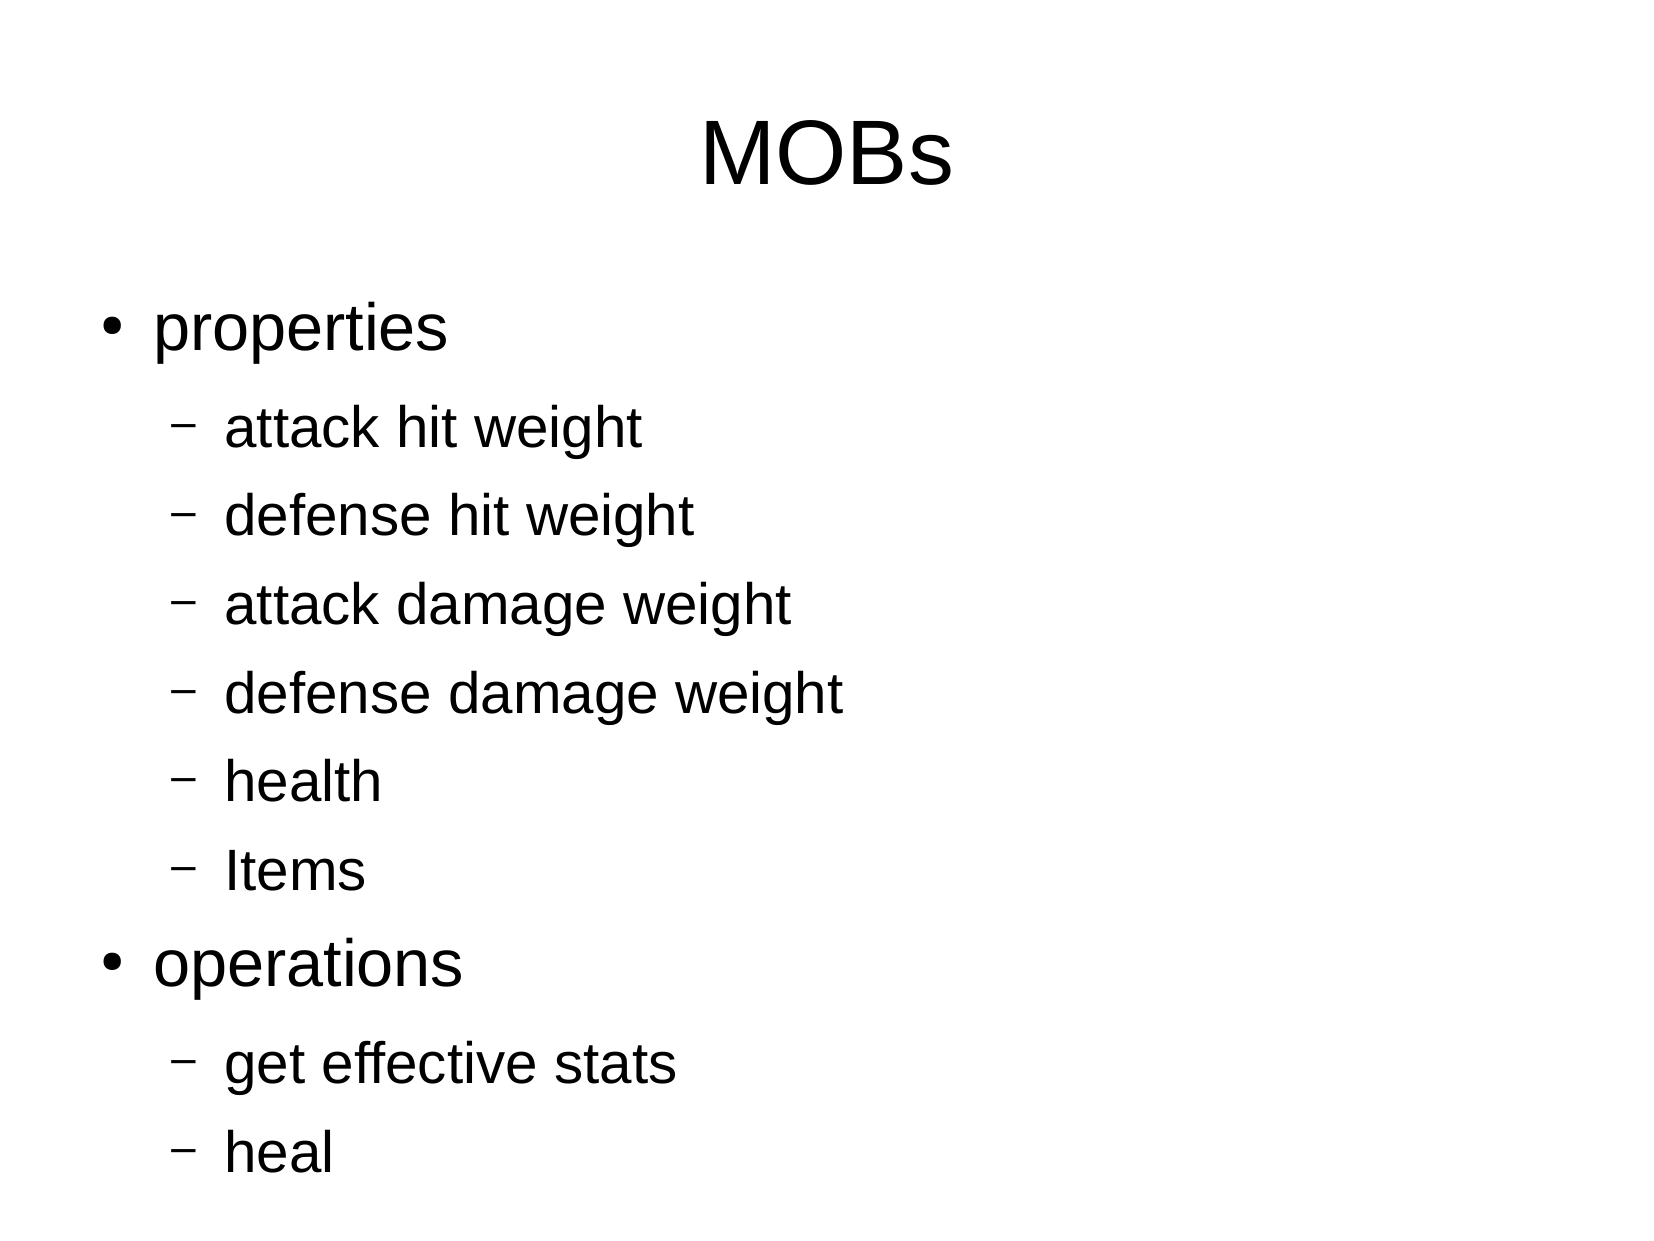

# MOBs
properties
attack hit weight
defense hit weight
attack damage weight
defense damage weight
health
Items
operations
get effective stats
heal